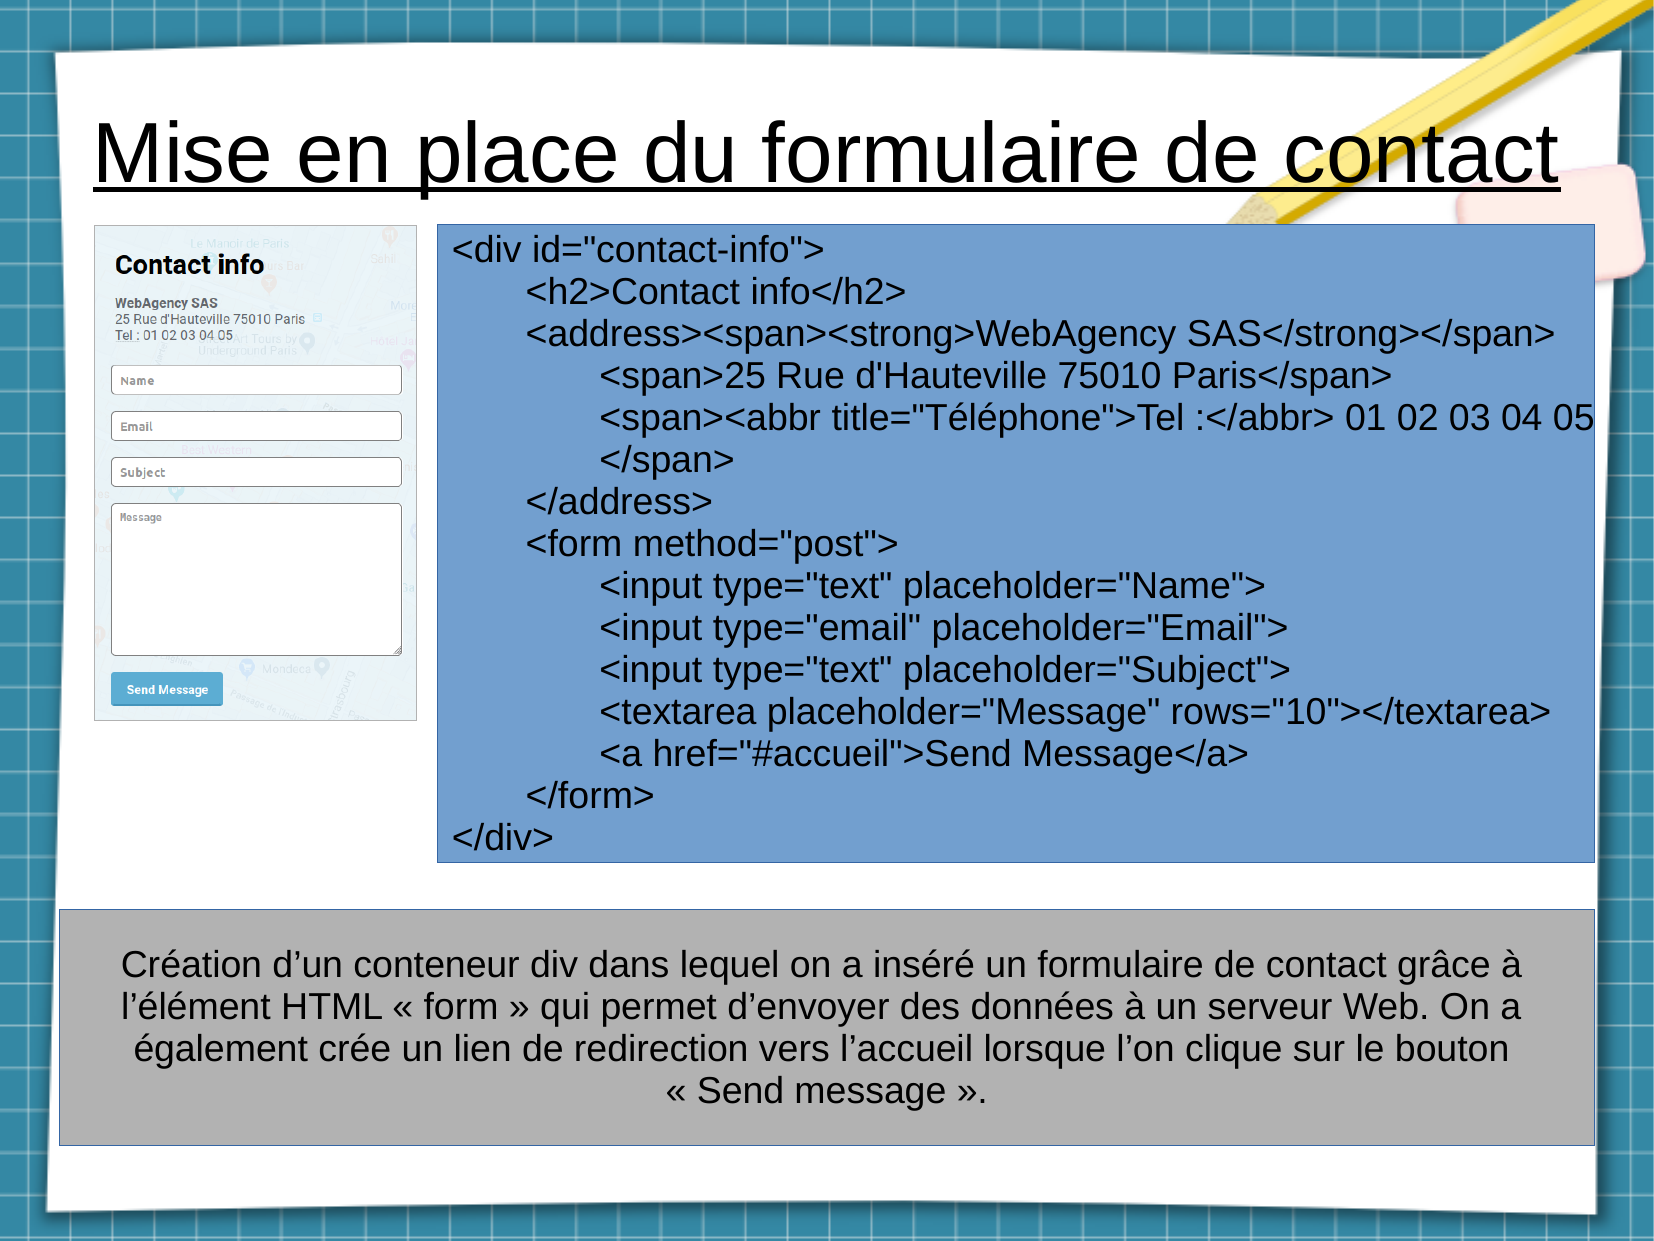

# Mise en place du formulaire de contact
<div id="contact-info">
	<h2>Contact info</h2>
	<address><span><strong>WebAgency SAS</strong></span>
		<span>25 Rue d'Hauteville 75010 Paris</span>
		<span><abbr title="Téléphone">Tel :</abbr> 01 02 03 04 05
		</span>
	</address>
	<form method="post">
		<input type="text" placeholder="Name">
		<input type="email" placeholder="Email">
		<input type="text" placeholder="Subject">
		<textarea placeholder="Message" rows="10"></textarea>
		<a href="#accueil">Send Message</a>
	</form>
</div>
Création d’un conteneur div dans lequel on a inséré un formulaire de contact grâce à
l’élément HTML « form » qui permet d’envoyer des données à un serveur Web. On a
également crée un lien de redirection vers l’accueil lorsque l’on clique sur le bouton
« Send message ».